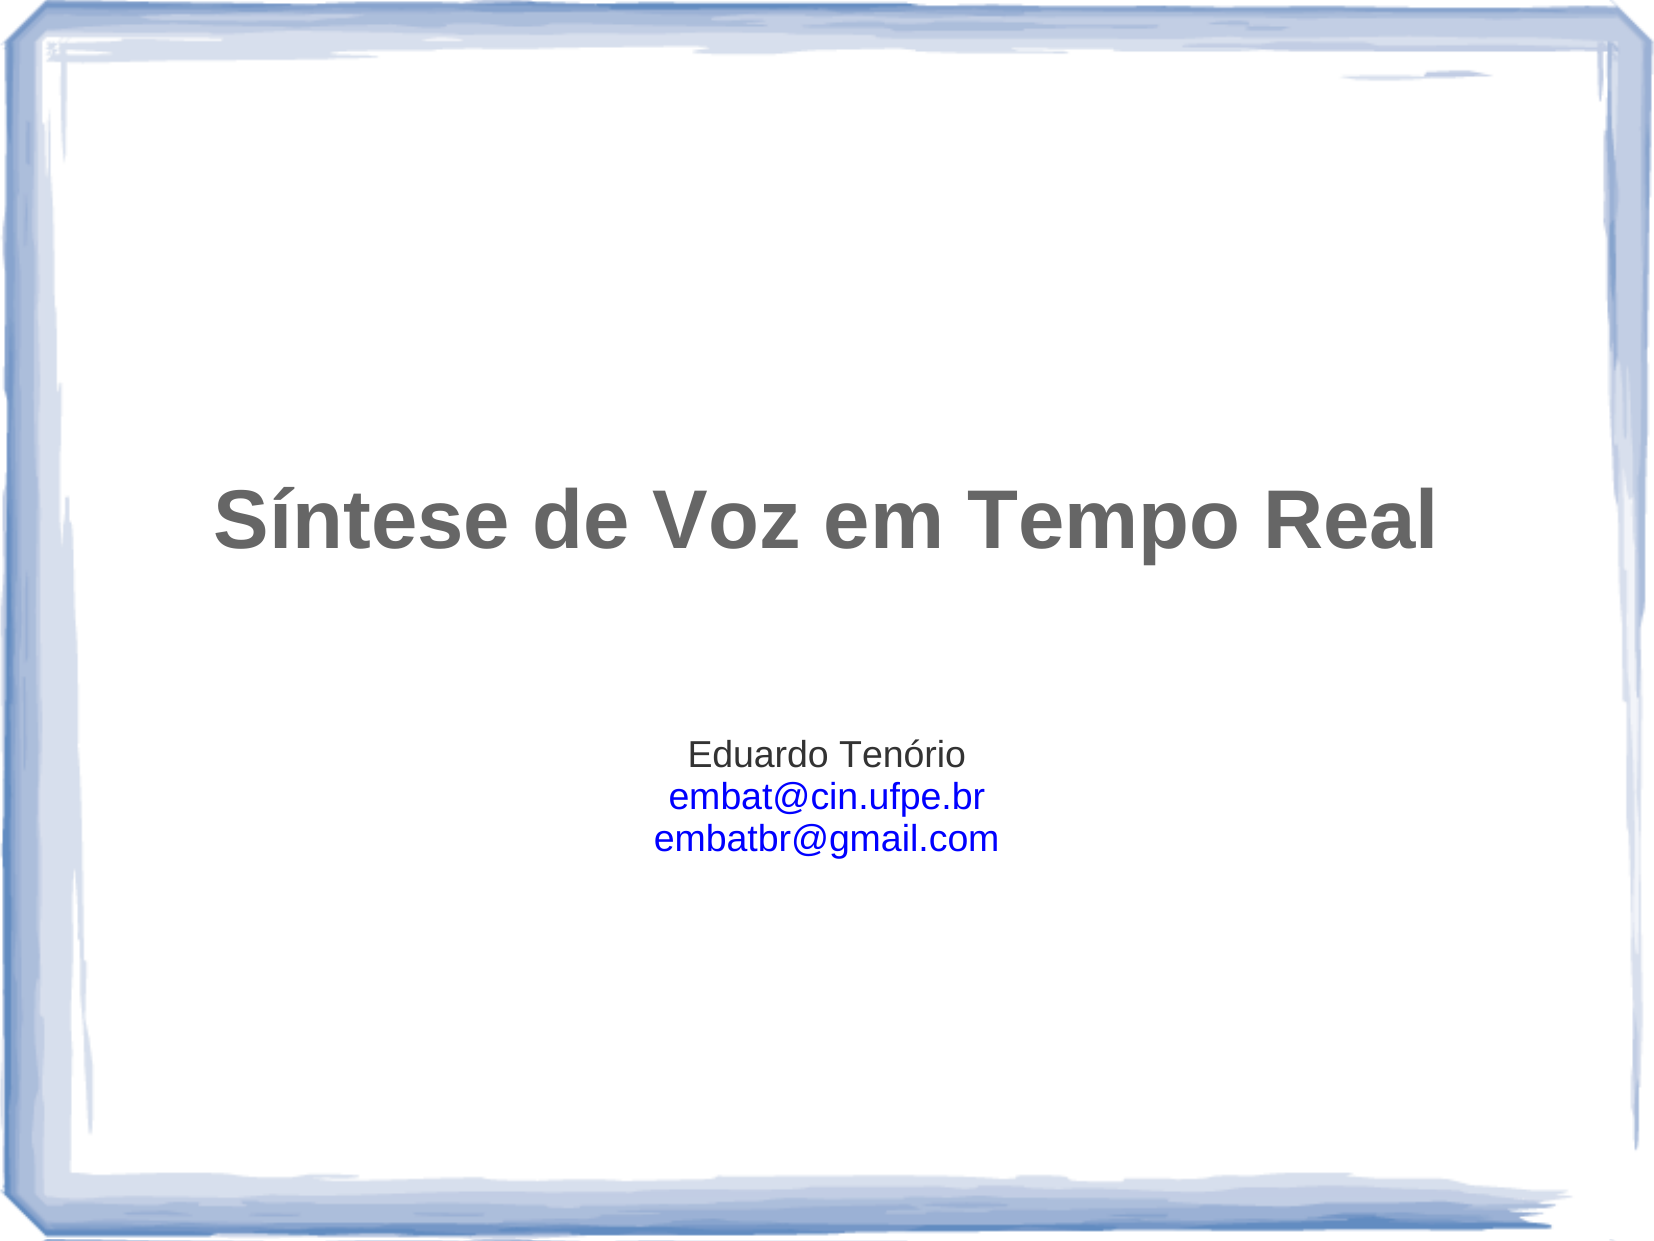

#
Síntese de Voz em Tempo Real
Eduardo Tenório
embat@cin.ufpe.br
embatbr@gmail.com